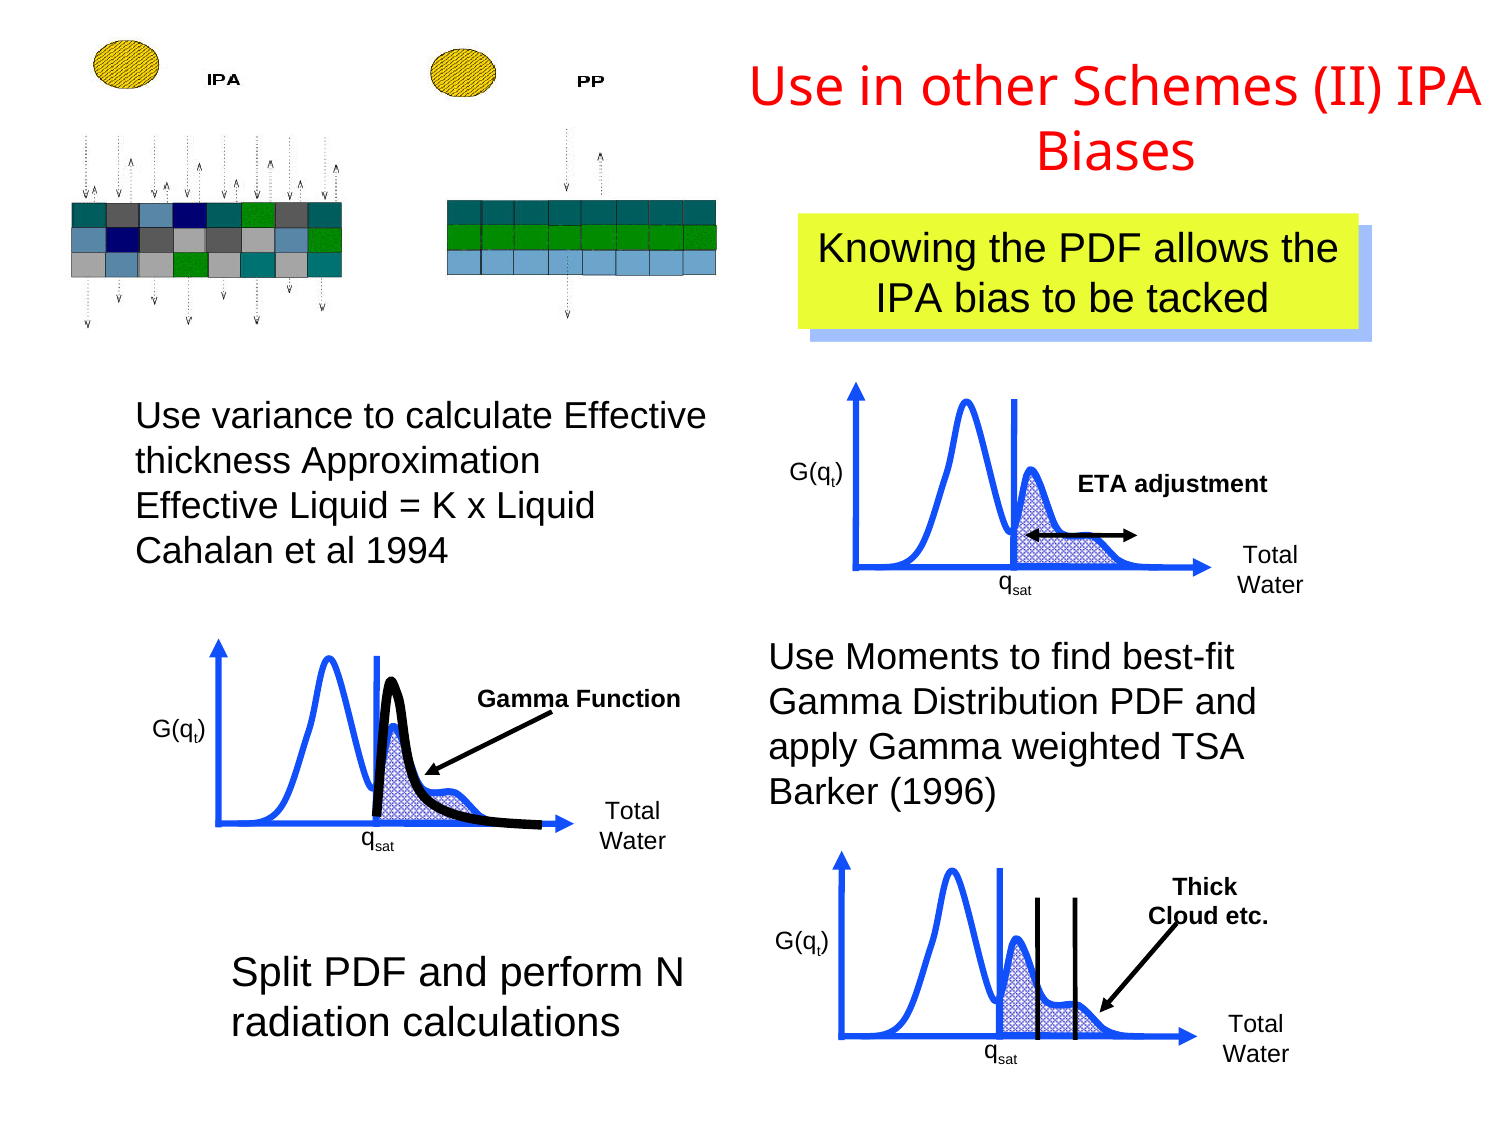

# Use in other Schemes (II) IPA Biases
Knowing the PDF allows the IPA bias to be tacked
Use variance to calculate Effective thickness Approximation
Effective Liquid = K x Liquid
Cahalan et al 1994
G(qt)‏
ETA adjustment
Total
Water
qsat
Use Moments to find best-fit Gamma Distribution PDF and apply Gamma weighted TSA Barker (1996)‏
Gamma Function
G(qt)‏
Total
Water
qsat
Split PDF and perform N radiation calculations
Thick
Cloud etc.
G(qt)‏
Total
Water
qsat